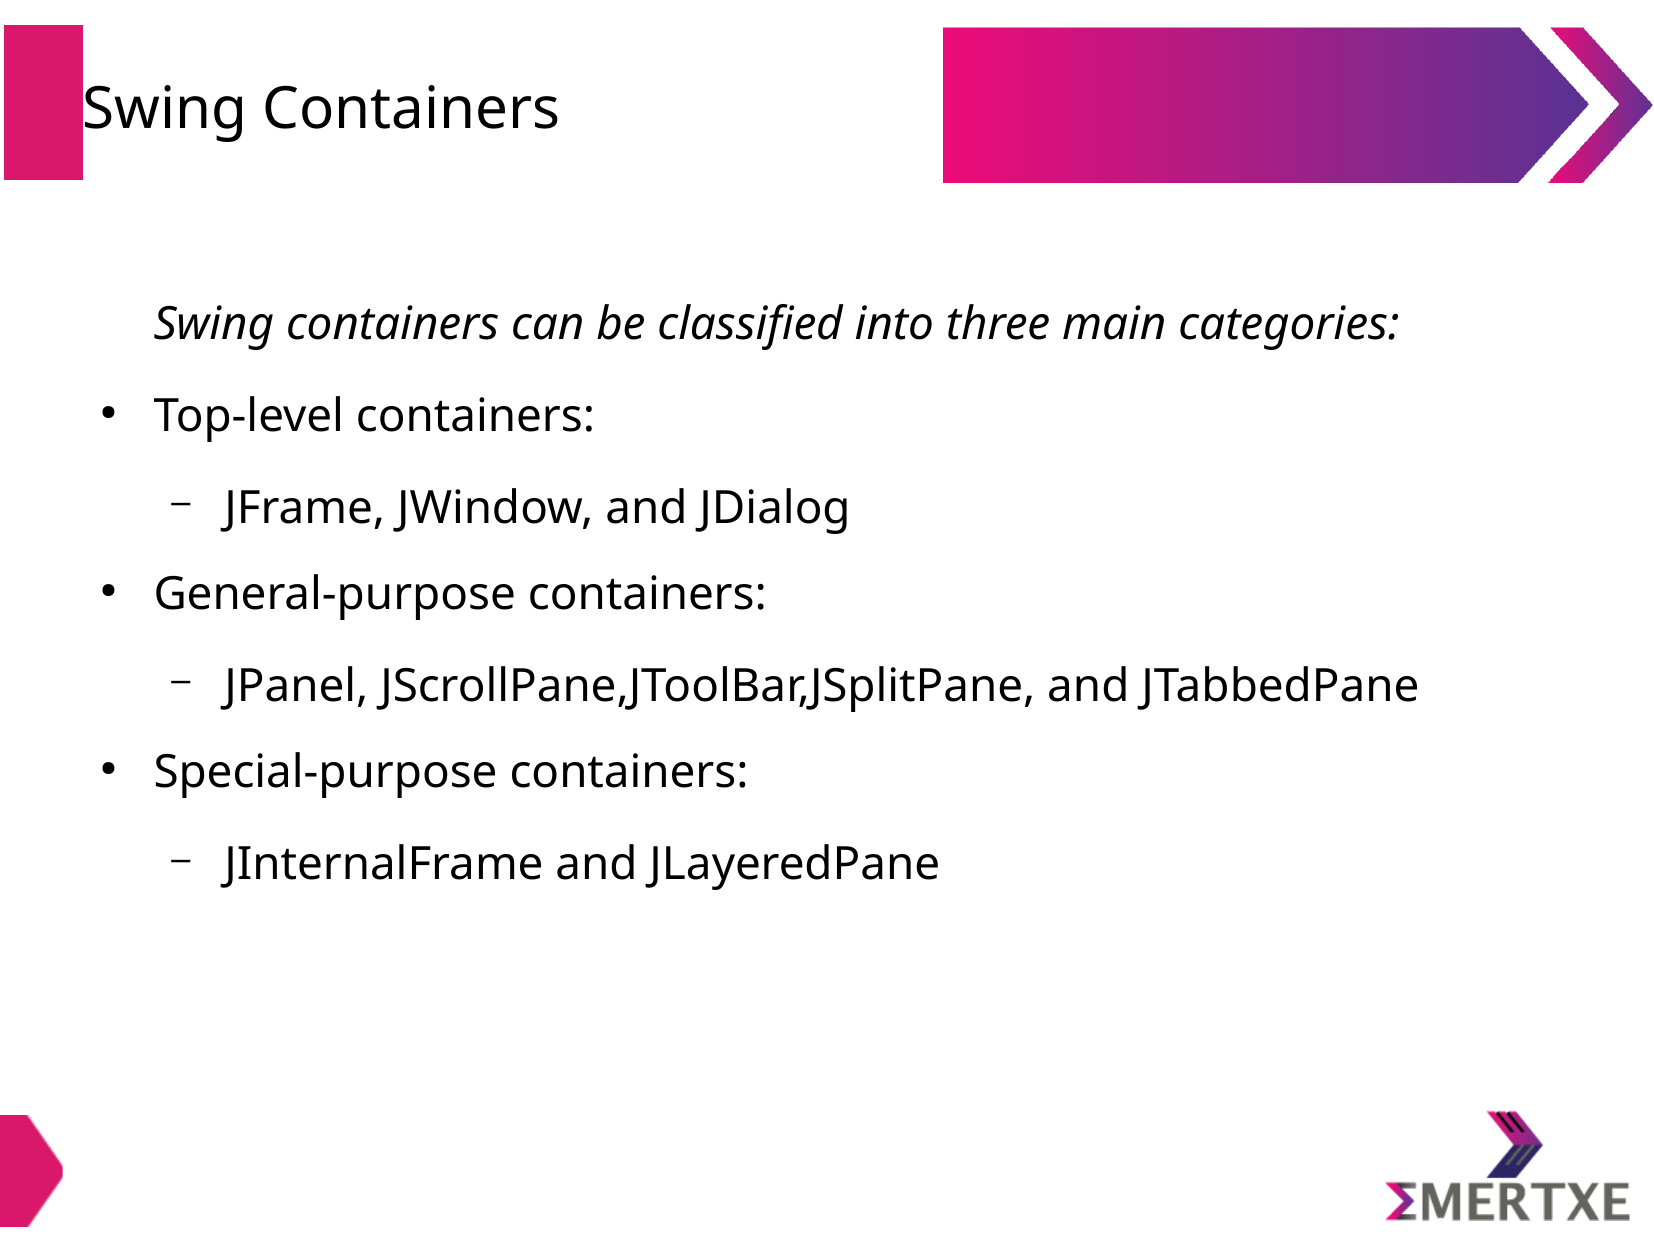

# Swing Containers
Swing containers can be classified into three main categories:
Top-level containers:
JFrame, JWindow, and JDialog
General-purpose containers:
JPanel, JScrollPane,JToolBar,JSplitPane, and JTabbedPane
Special-purpose containers:
JInternalFrame and JLayeredPane